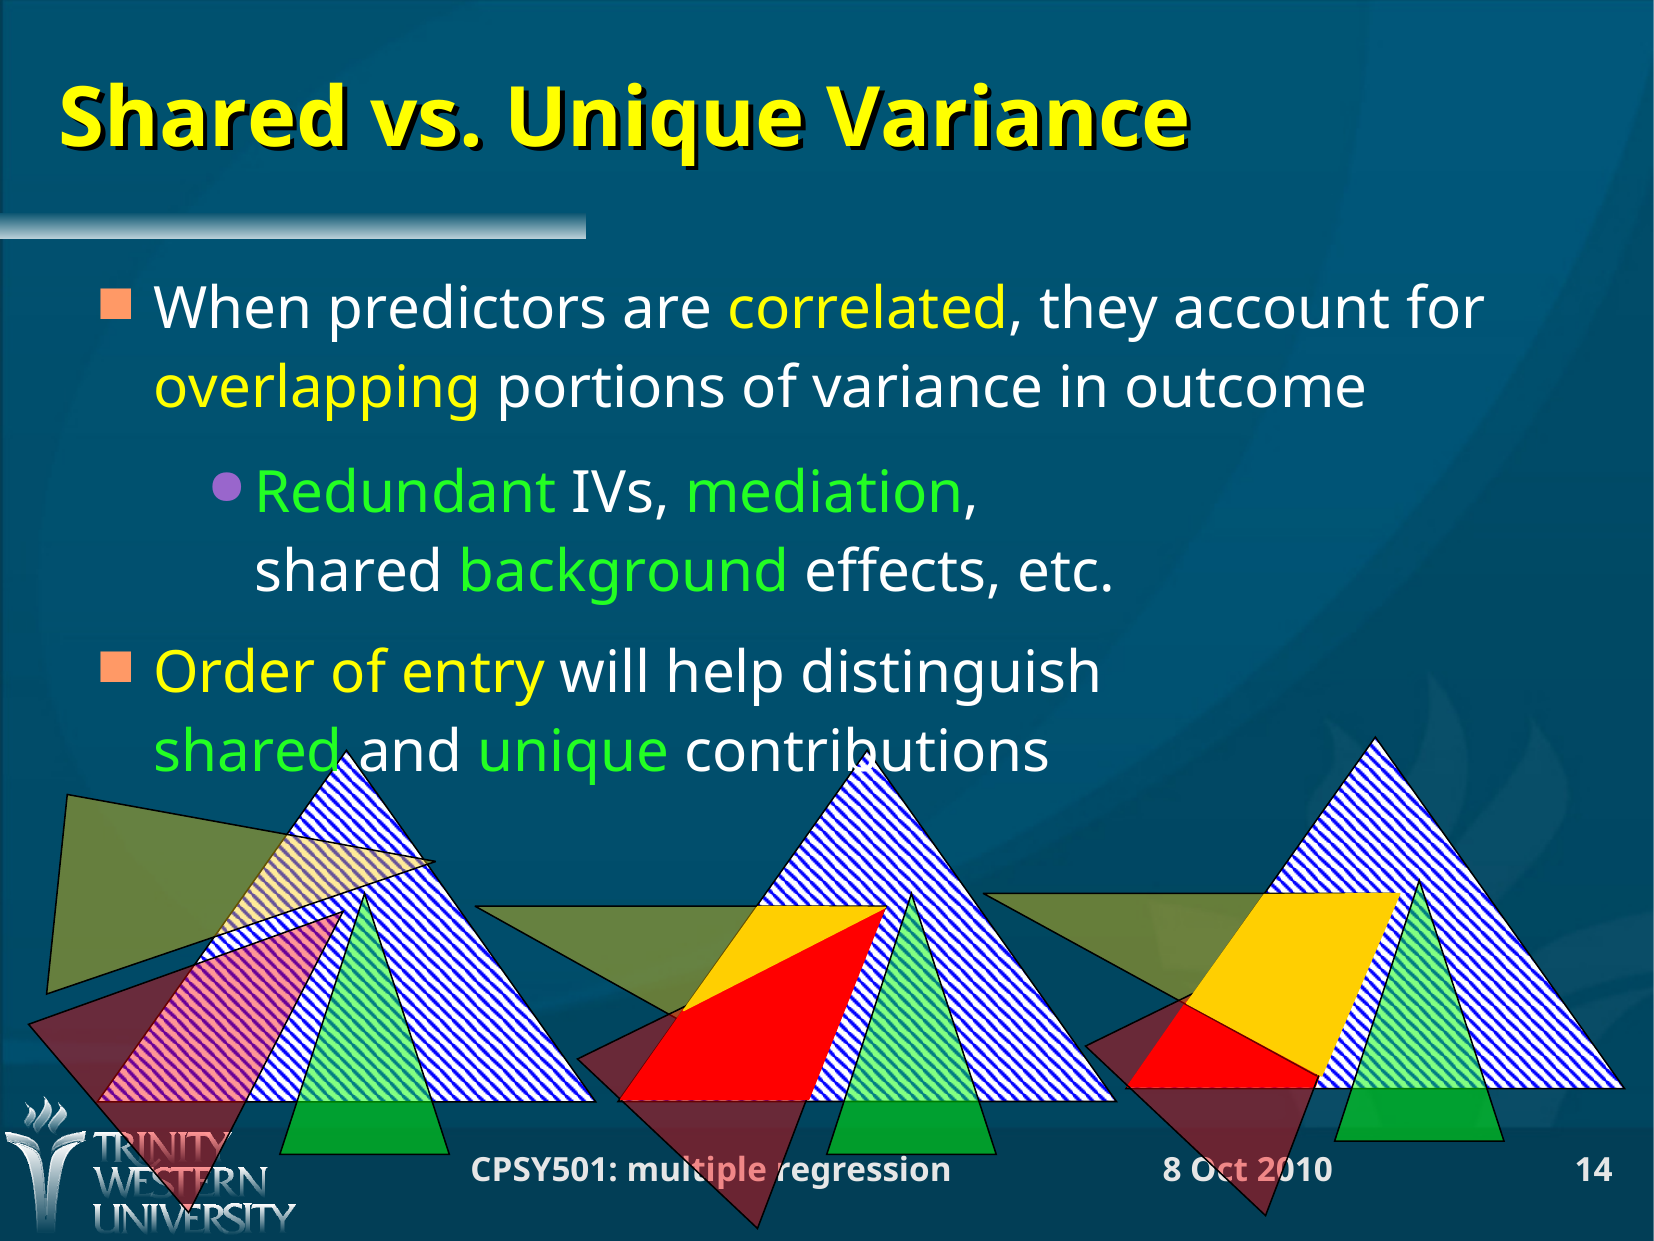

# Shared vs. Unique Variance
When predictors are correlated, they account for overlapping portions of variance in outcome
Redundant IVs, mediation,
shared background effects, etc.
Order of entry will help distinguish
shared and unique contributions
CPSY501: multiple regression
8 Oct 2010
14